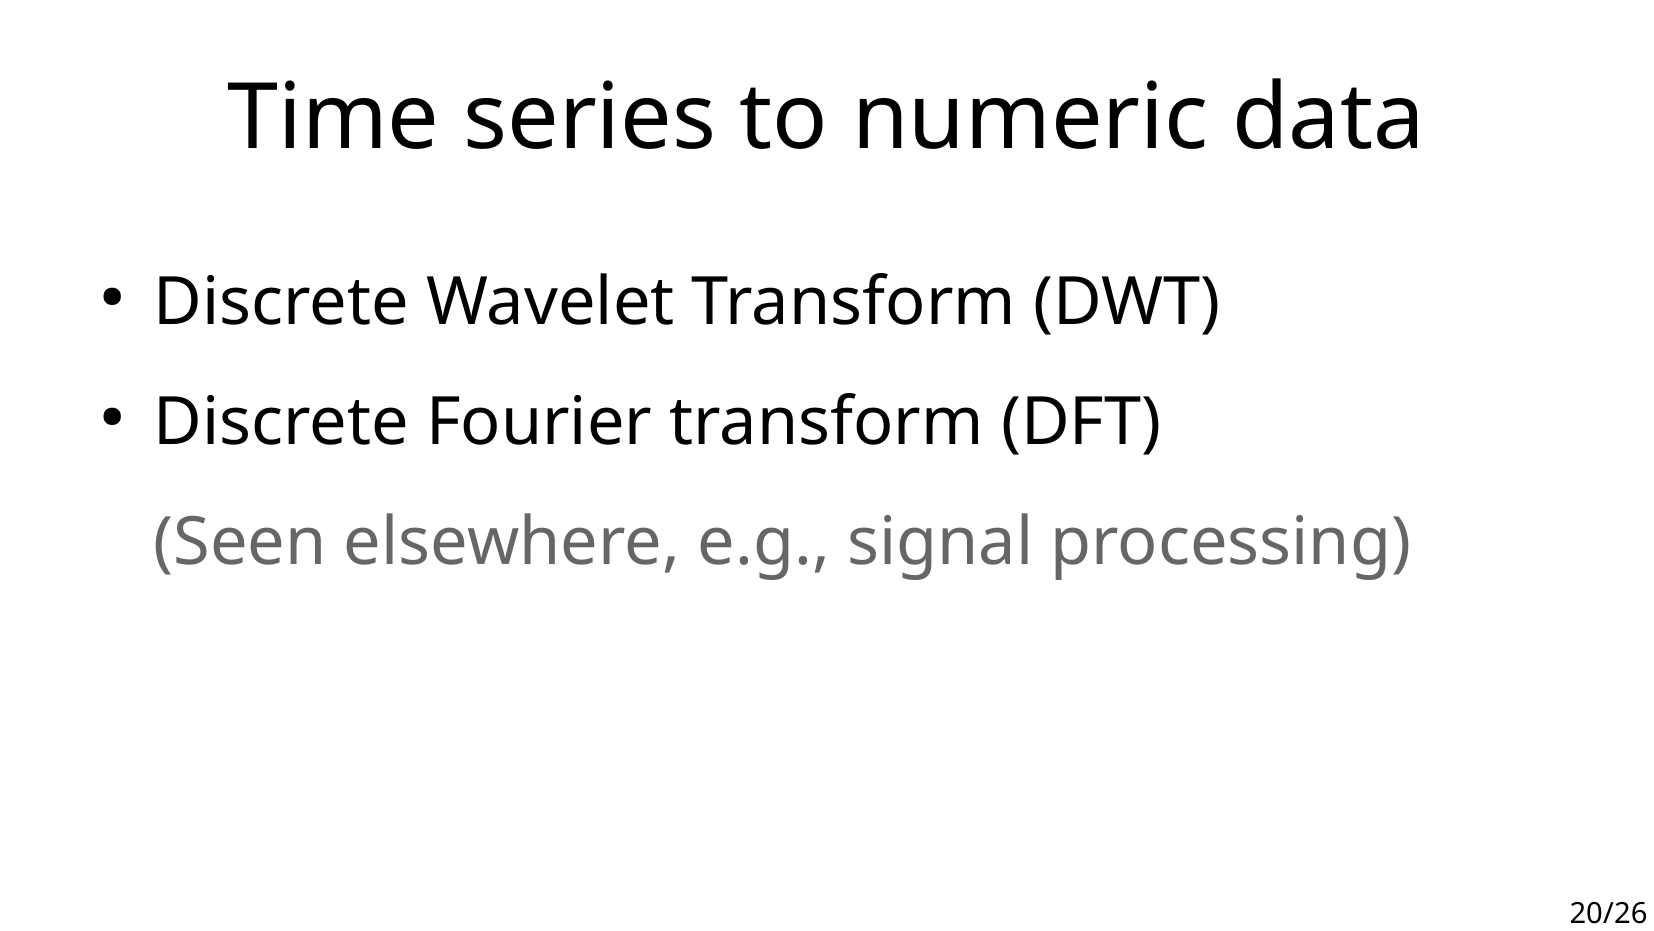

# Time series to numeric data
Discrete Wavelet Transform (DWT)
Discrete Fourier transform (DFT)
(Seen elsewhere, e.g., signal processing)
20